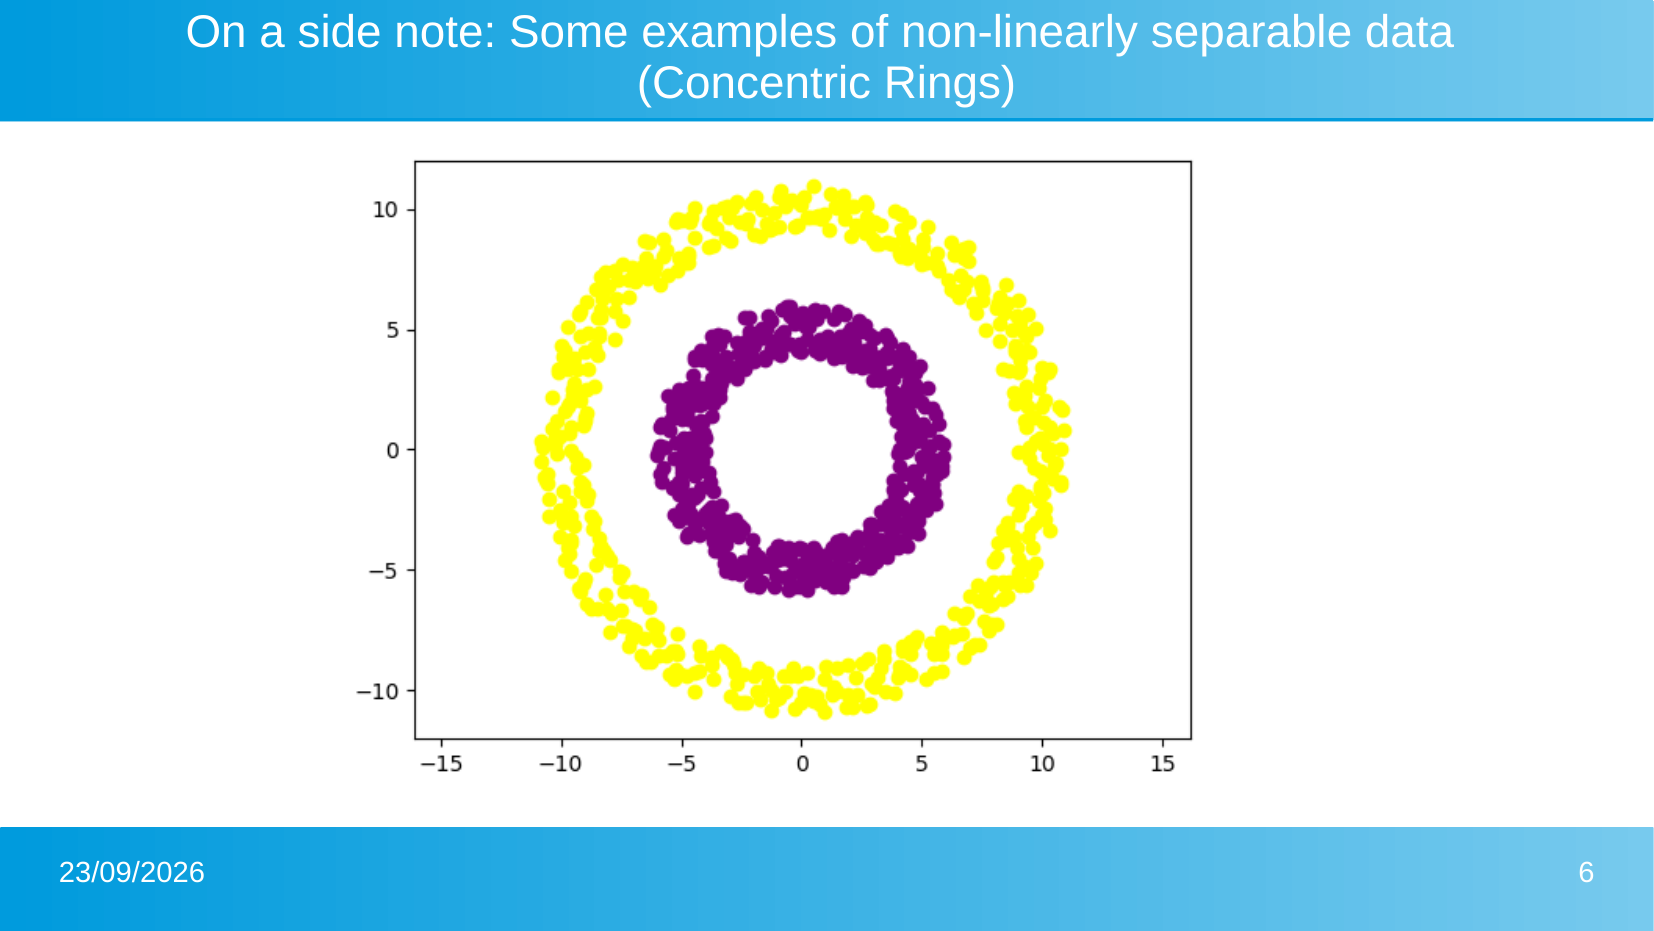

# On a side note: Some examples of non-linearly separable data (Concentric Rings)
6